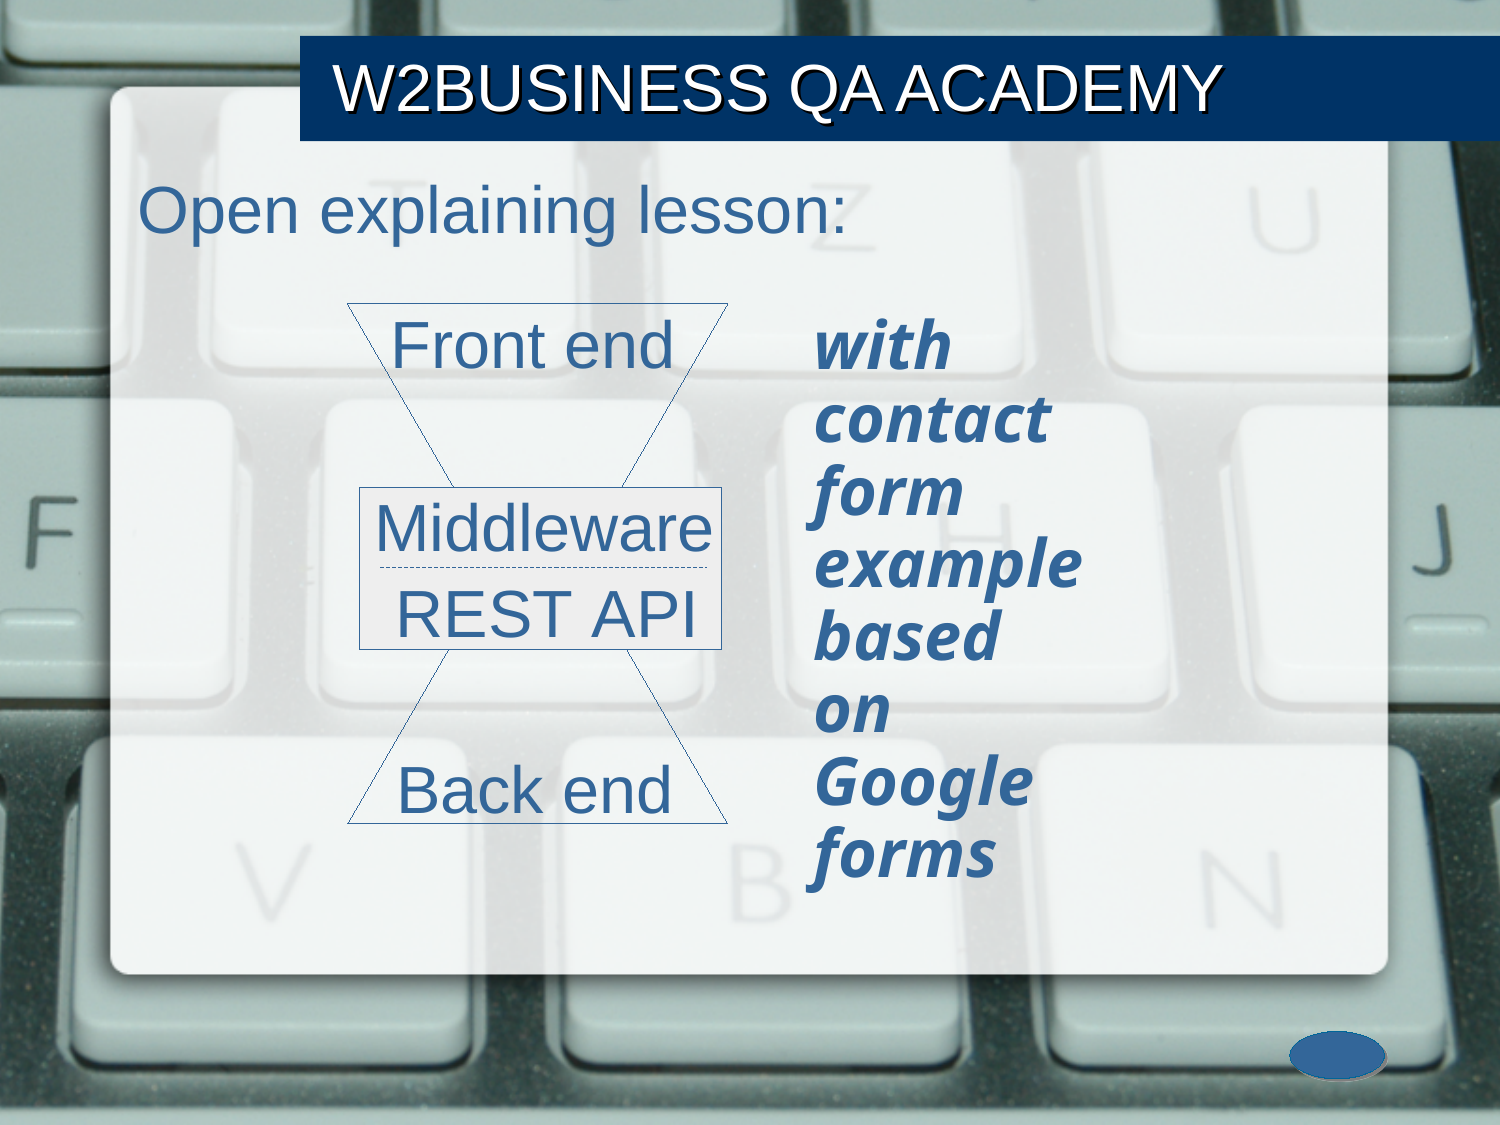

W2BUSINESS QA ACADEMY
# Open explaining lesson:
Front end
with contact form example based on Google forms
Middleware
REST API
Back end